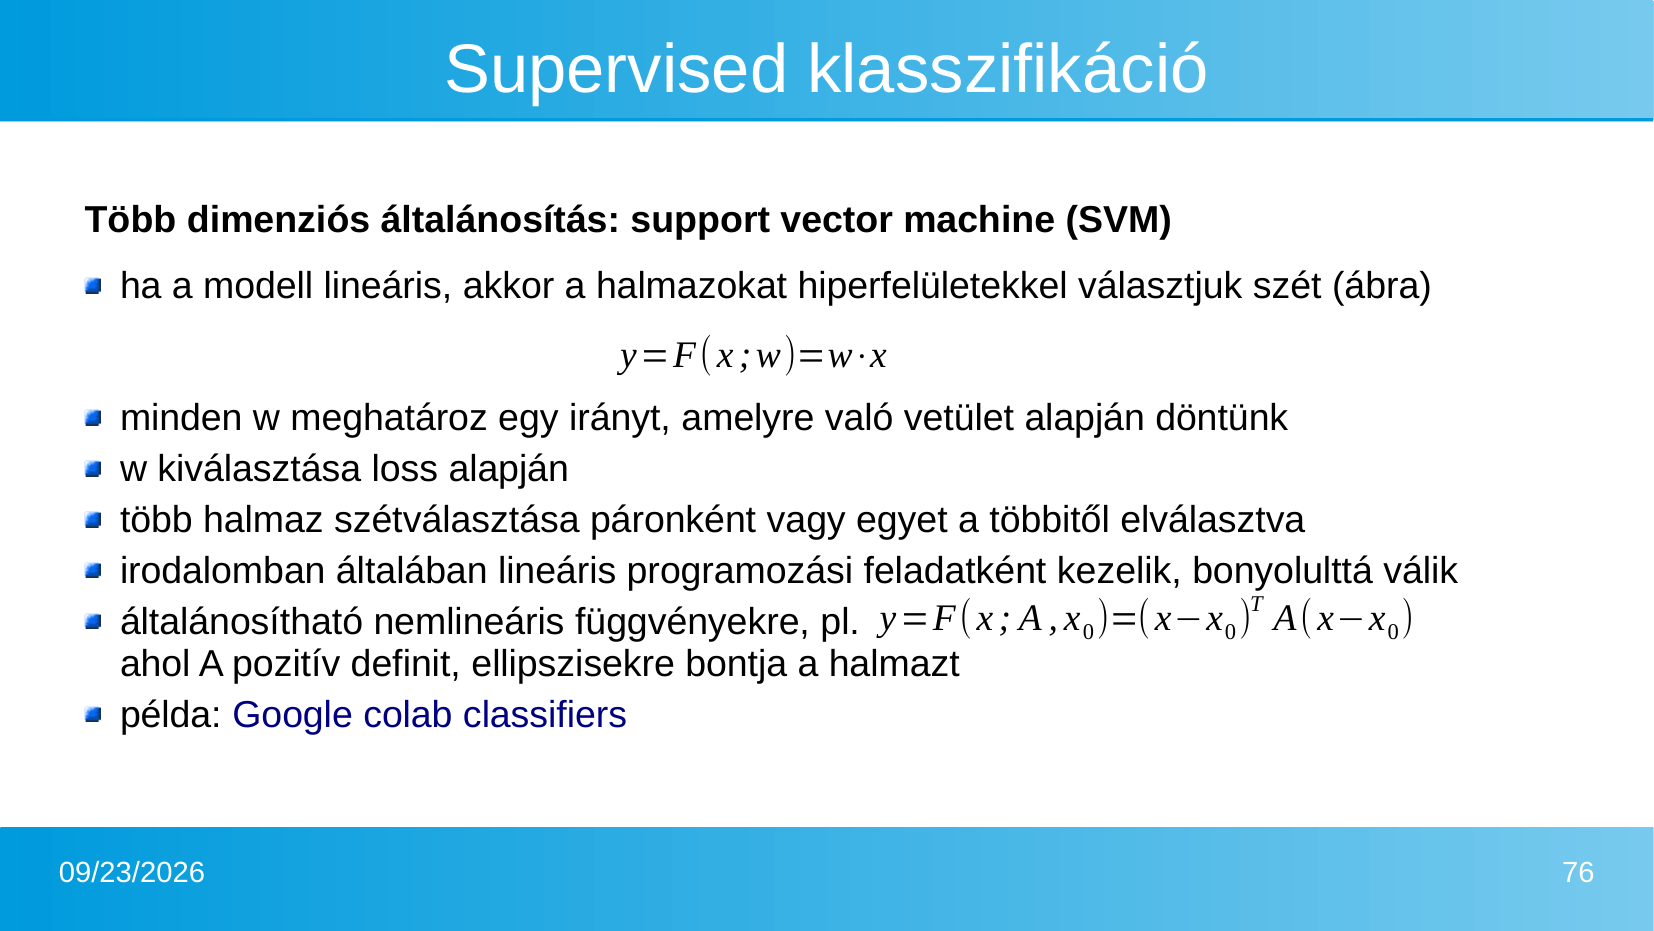

# Supervised klasszifikáció
Több dimenziós általánosítás: support vector machine (SVM)
ha a modell lineáris, akkor a halmazokat hiperfelületekkel választjuk szét (ábra)
minden w meghatároz egy irányt, amelyre való vetület alapján döntünk
w kiválasztása loss alapján
több halmaz szétválasztása páronként vagy egyet a többitől elválasztva
irodalomban általában lineáris programozási feladatként kezelik, bonyolulttá válik
általánosítható nemlineáris függvényekre, pl.
ahol A pozitív definit, ellipszisekre bontja a halmazt
példa: Google colab classifiers
76